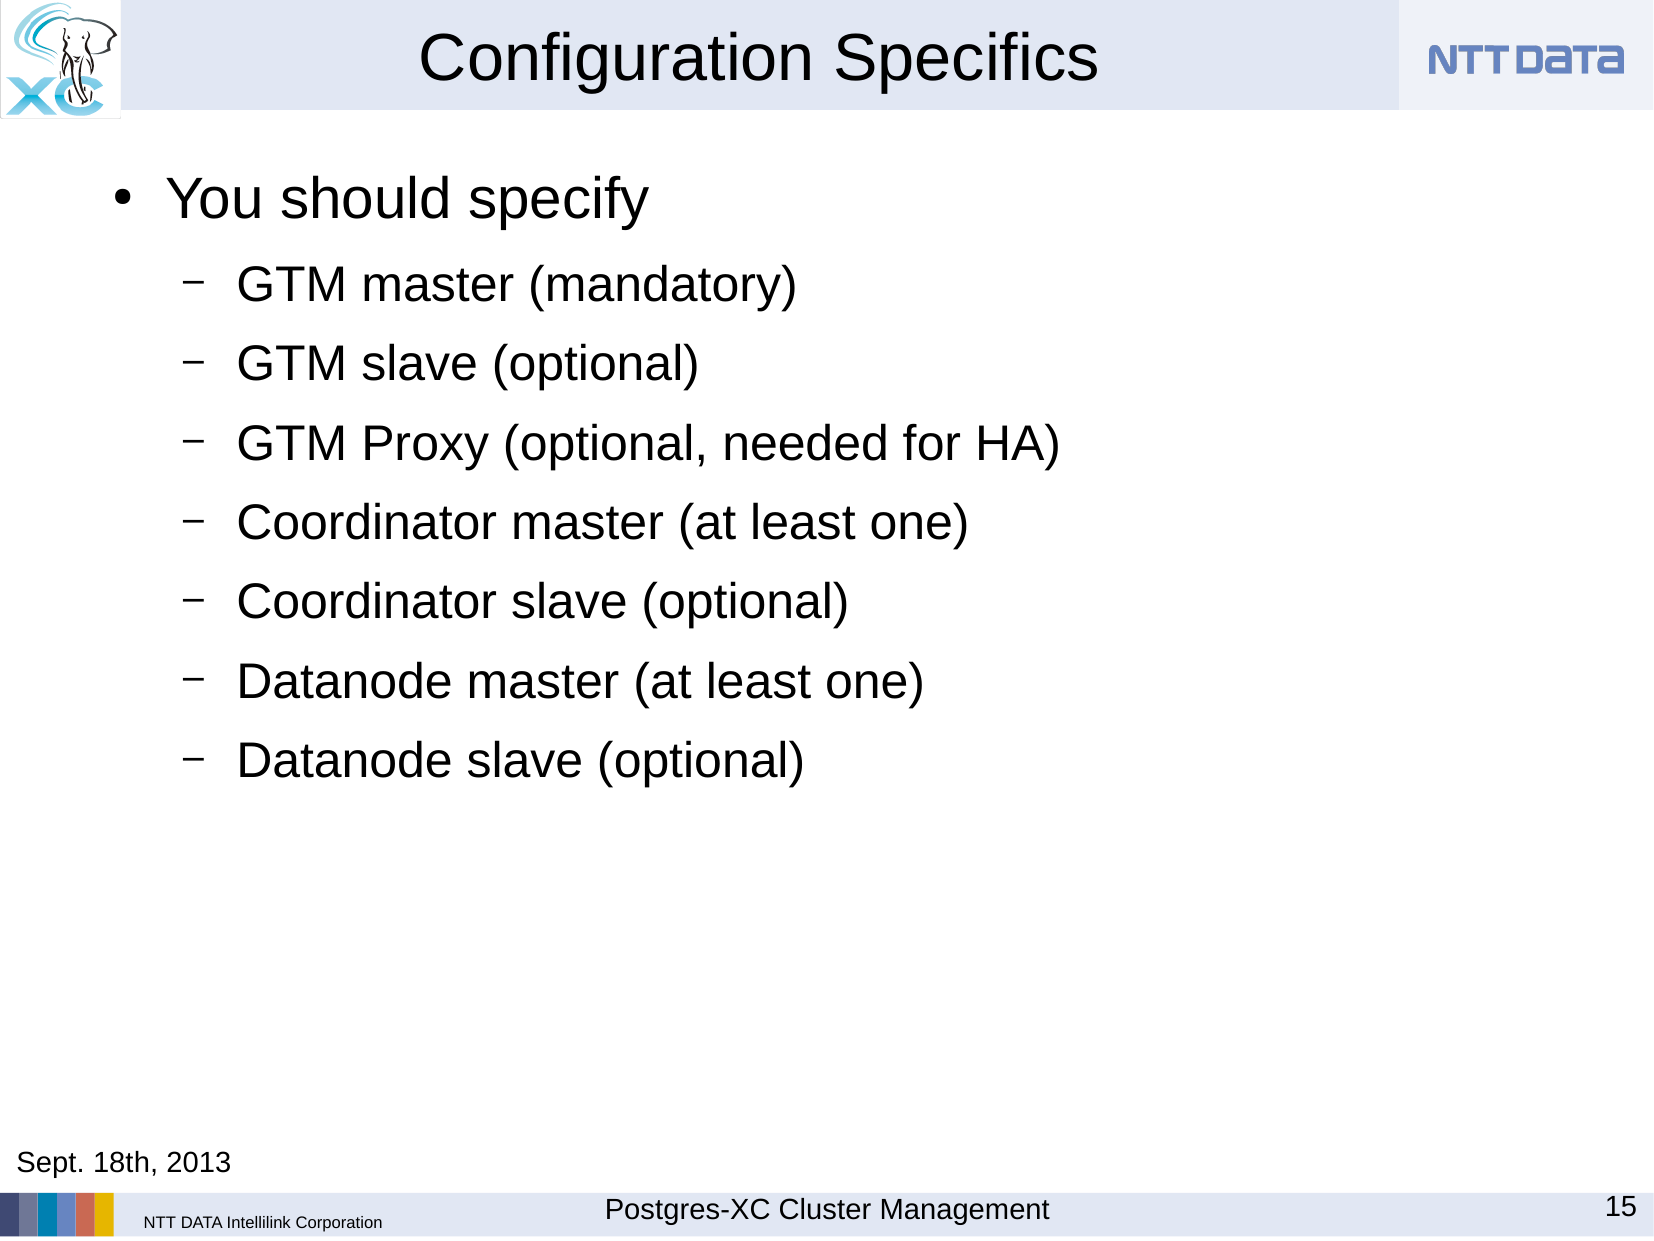

# Configuration Specifics
You should specify
GTM master (mandatory)
GTM slave (optional)
GTM Proxy (optional, needed for HA)
Coordinator master (at least one)
Coordinator slave (optional)
Datanode master (at least one)
Datanode slave (optional)
Sept. 18th, 2013
15
Postgres-XC Cluster Management